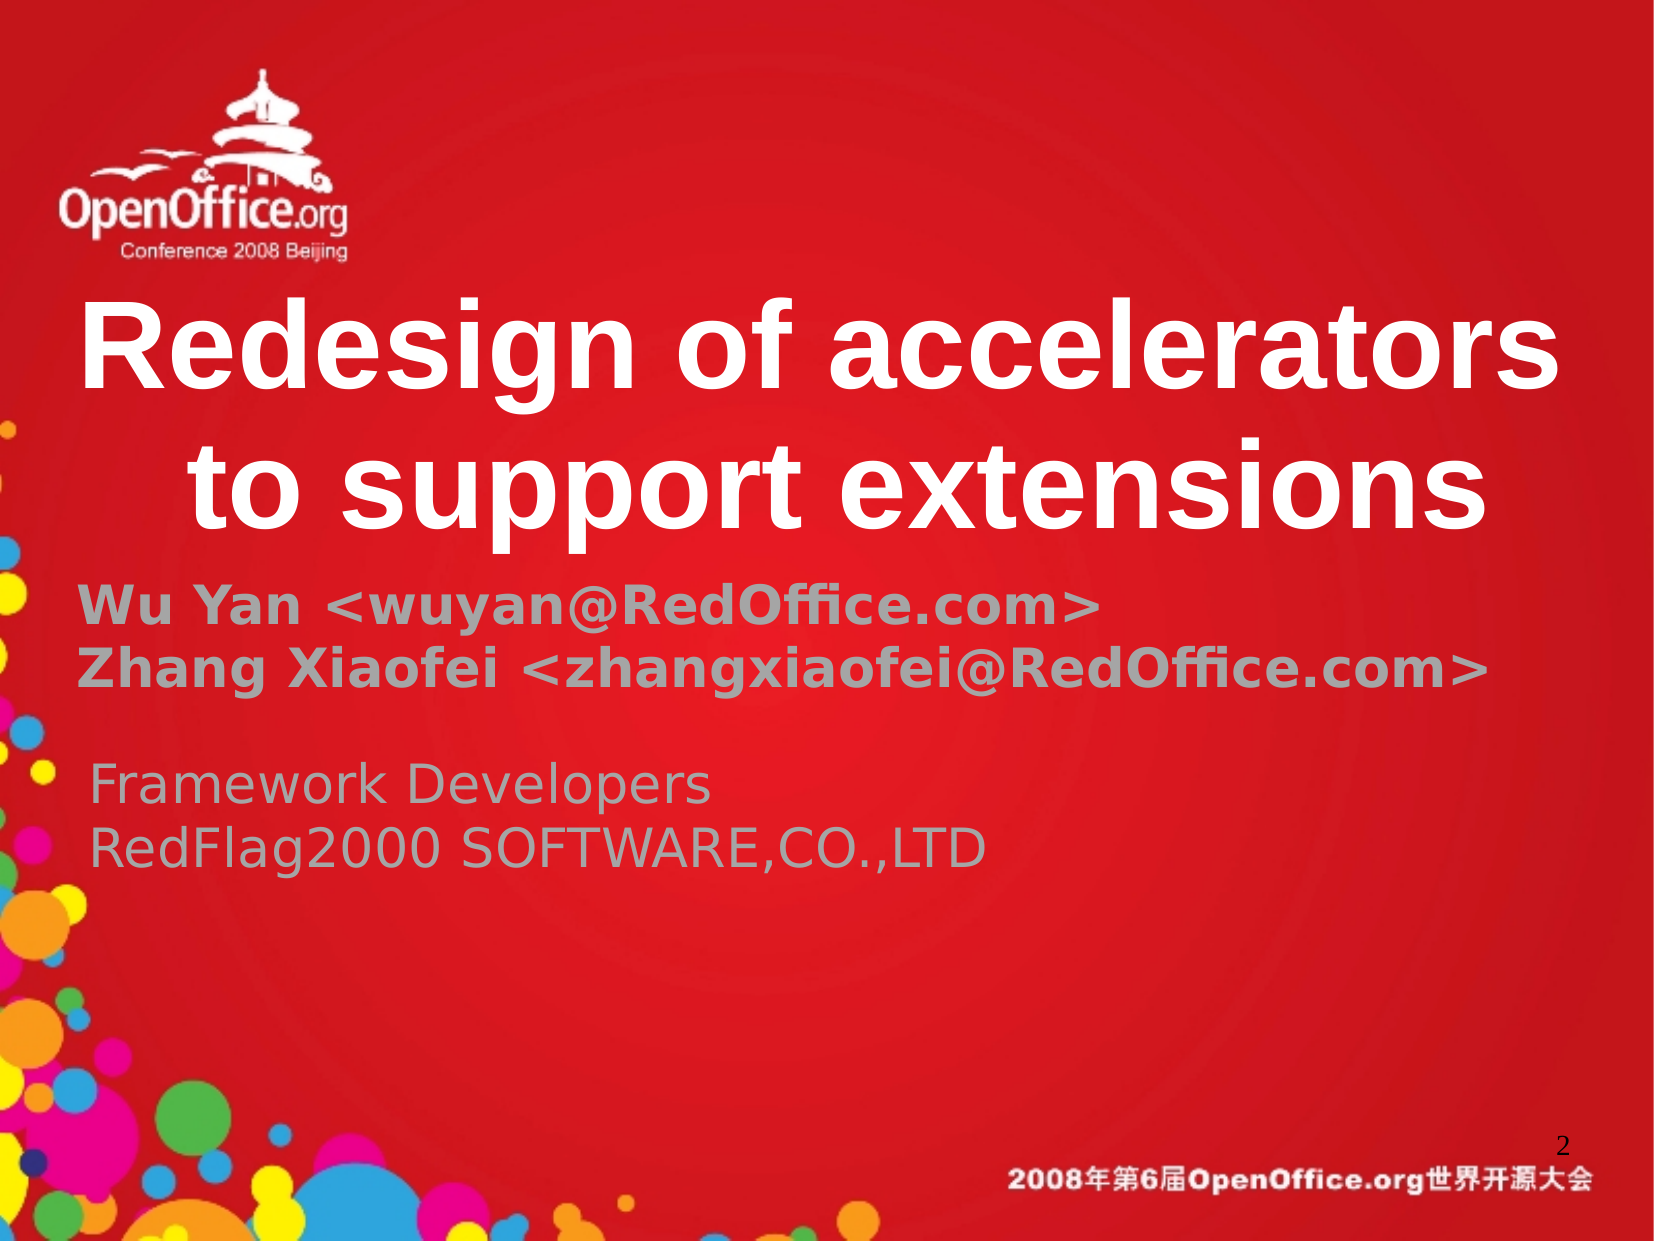

# Redesign of accelerators to support extensions
Wu Yan <wuyan@RedOffice.com>
Zhang Xiaofei <zhangxiaofei@RedOffice.com>
Framework Developers
RedFlag2000 SOFTWARE,CO.,LTD
2